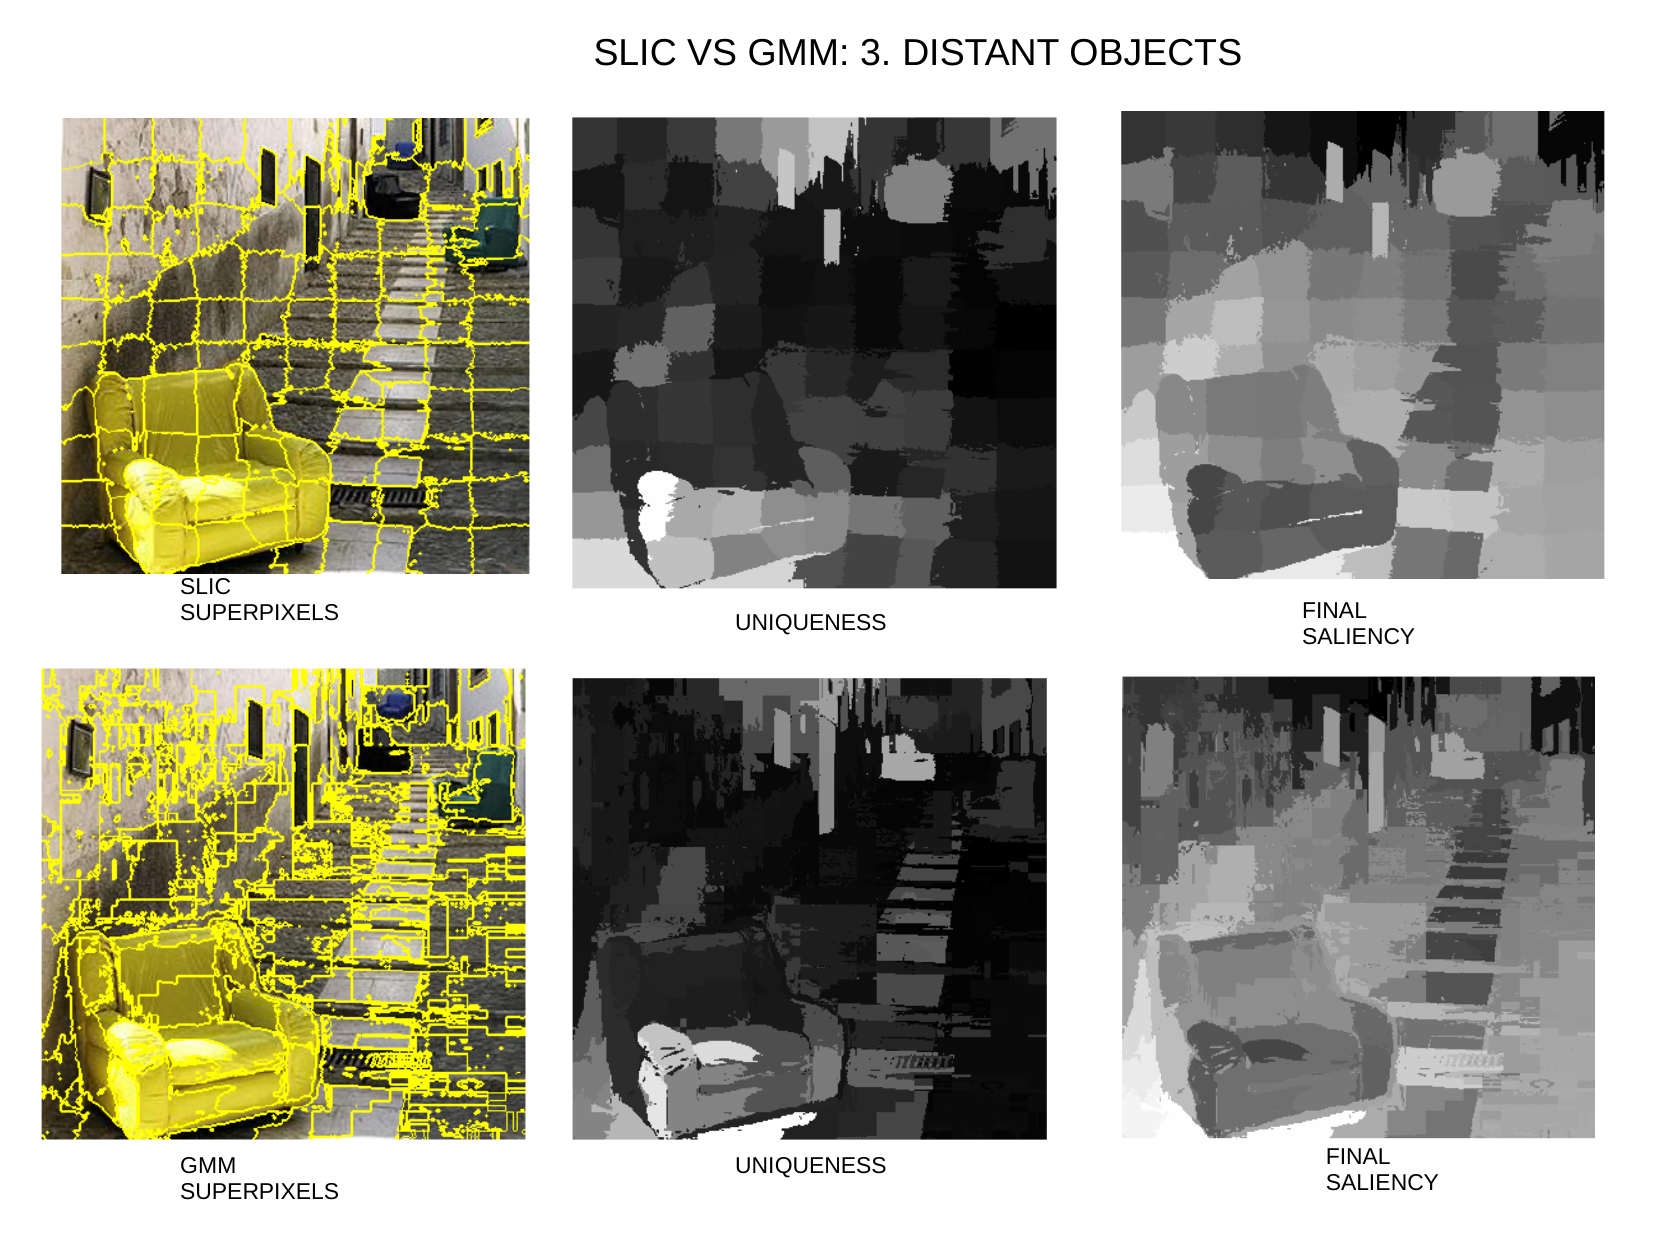

SLIC VS GMM: 3. DISTANT OBJECTS
SLIC SUPERPIXELS
FINAL SALIENCY
UNIQUENESS
FINAL SALIENCY
GMM SUPERPIXELS
UNIQUENESS